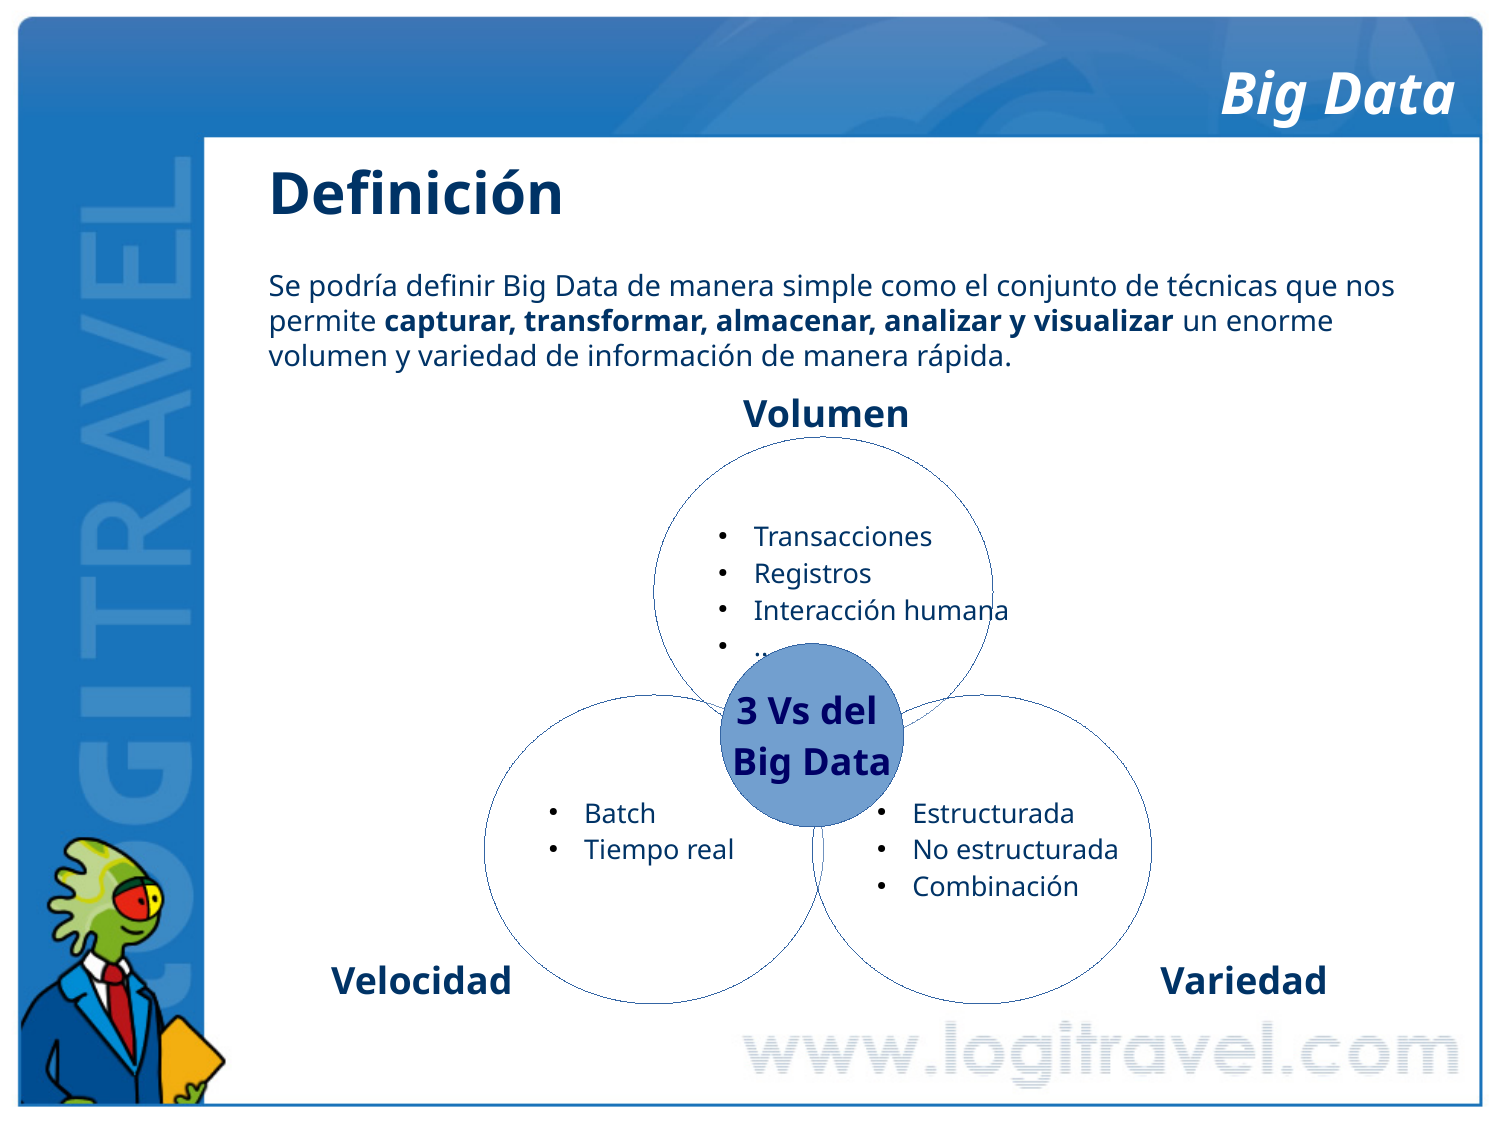

Big Data
Definición
Se podría definir Big Data de manera simple como el conjunto de técnicas que nos permite capturar, transformar, almacenar, analizar y visualizar un enorme volumen y variedad de información de manera rápida.
Volumen
Transacciones
Registros
Interacción humana
...
3 Vs del
Big Data
Batch
Tiempo real
Estructurada
No estructurada
Combinación
Velocidad
Variedad